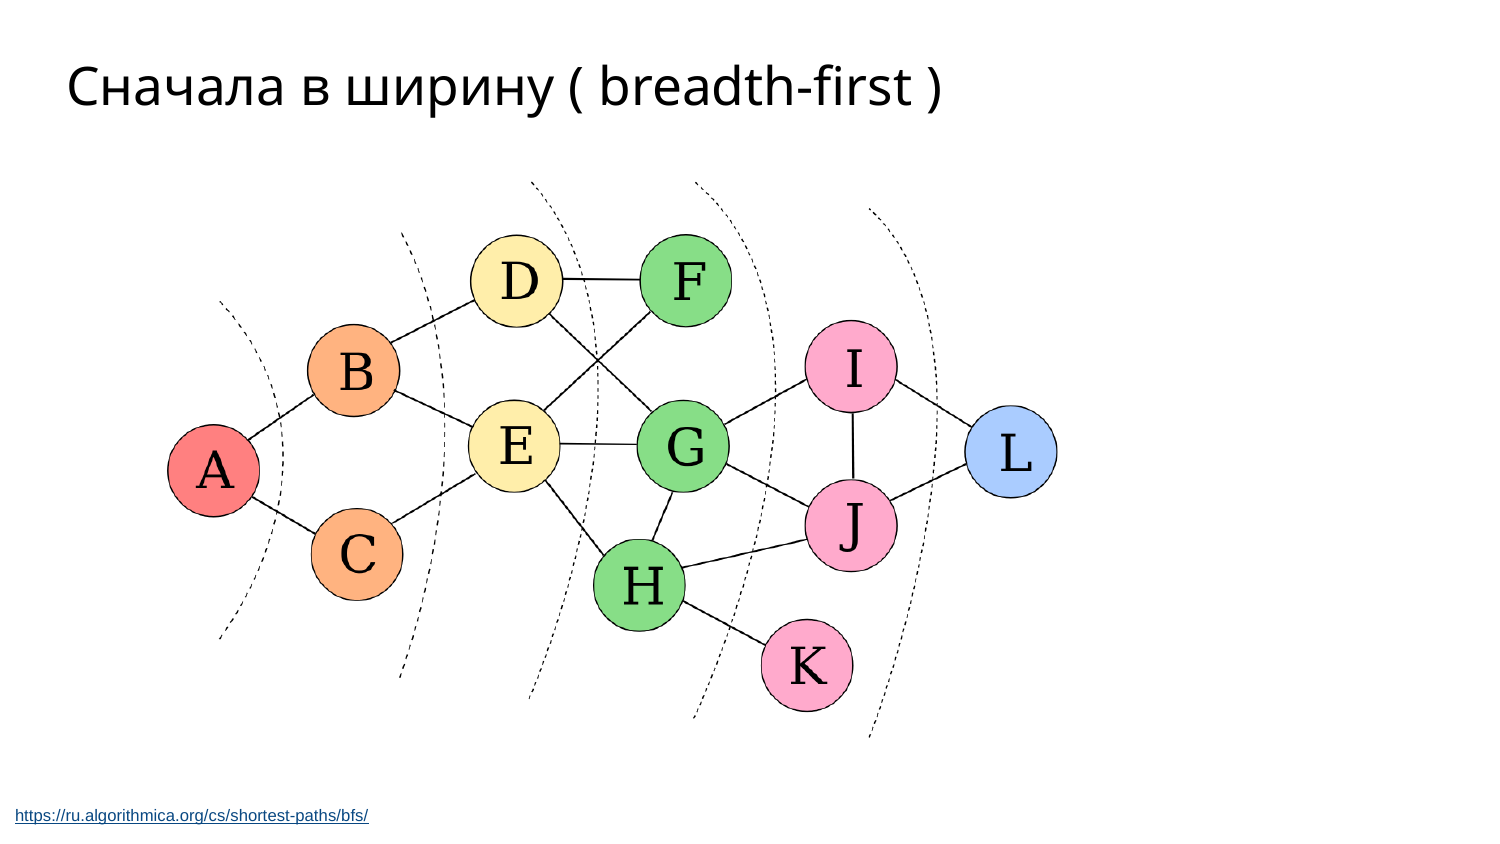

# Сначала в ширину ( breadth-first )
https://ru.algorithmica.org/cs/shortest-paths/bfs/